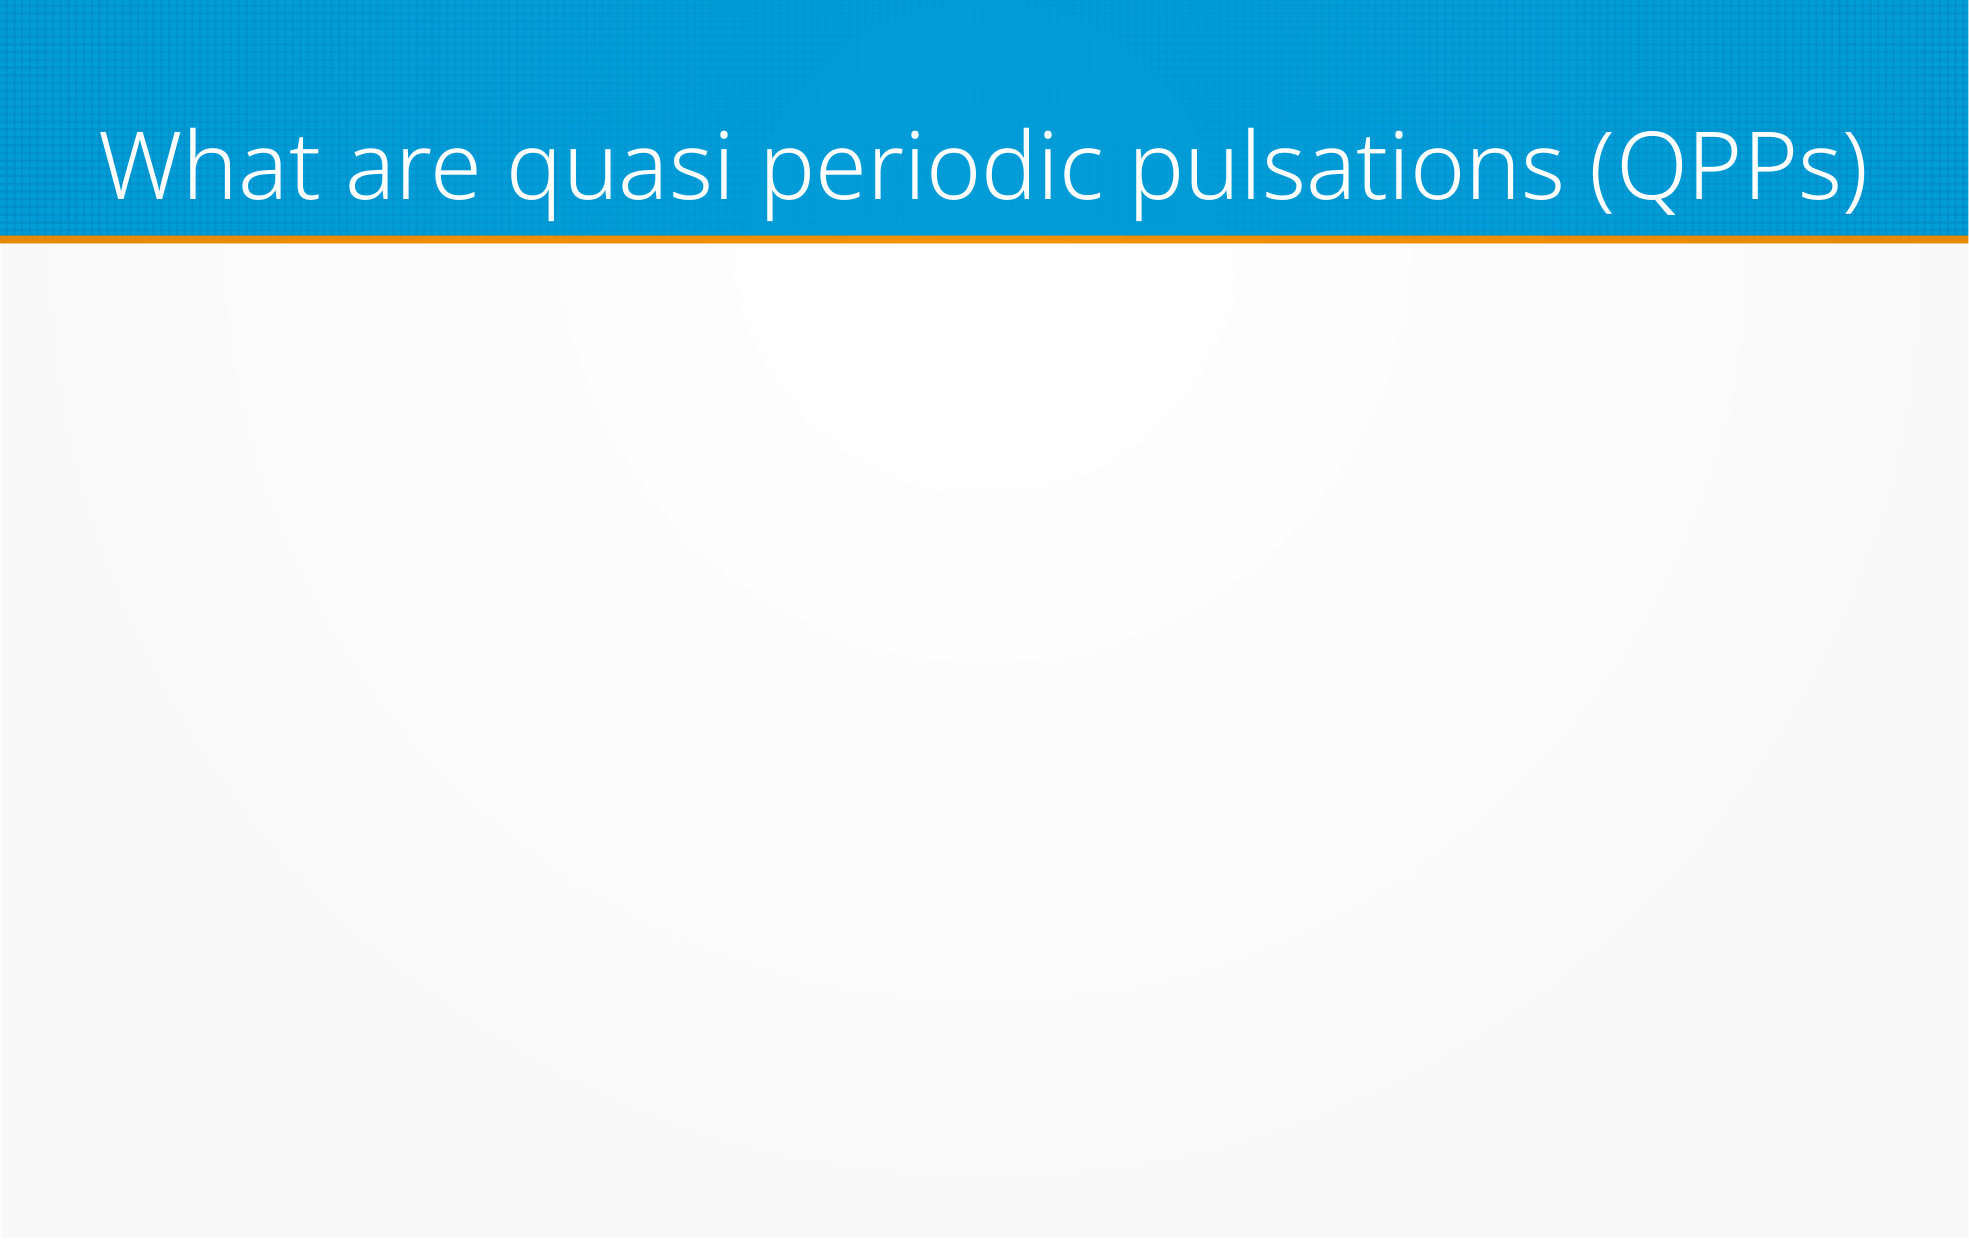

# What are quasi periodic pulsations (QPPs)